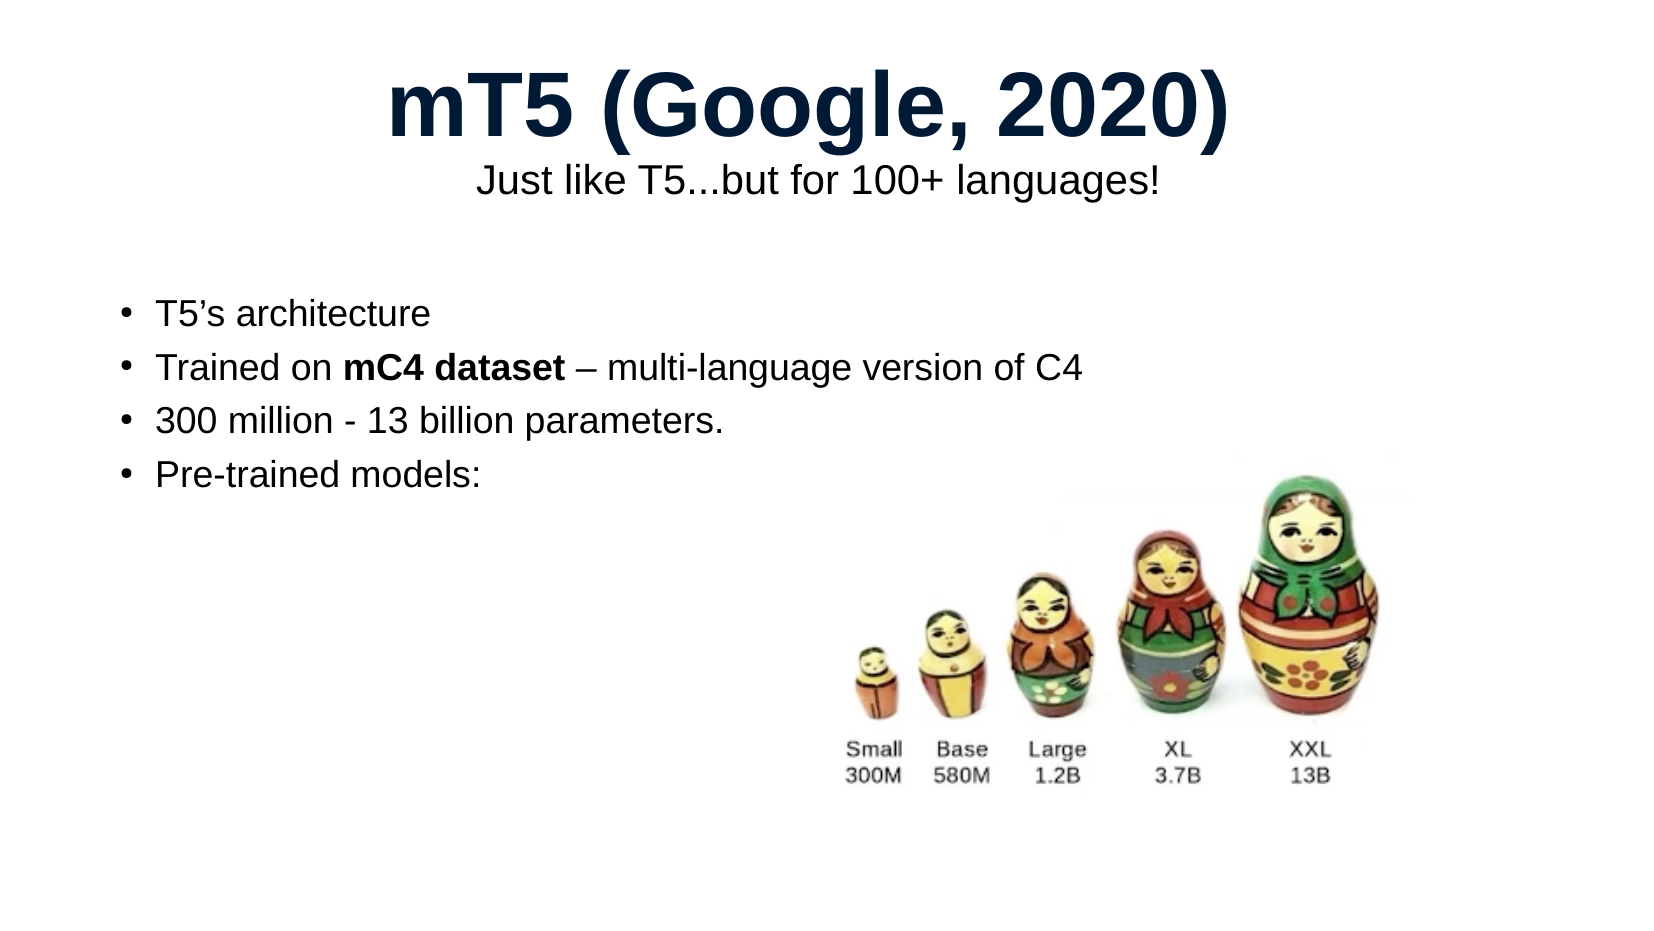

# mT5 (Google, 2020) Just like T5...but for 100+ languages!
T5’s architecture
Trained on mC4 dataset – multi-language version of C4
300 million - 13 billion parameters.
Pre-trained models: